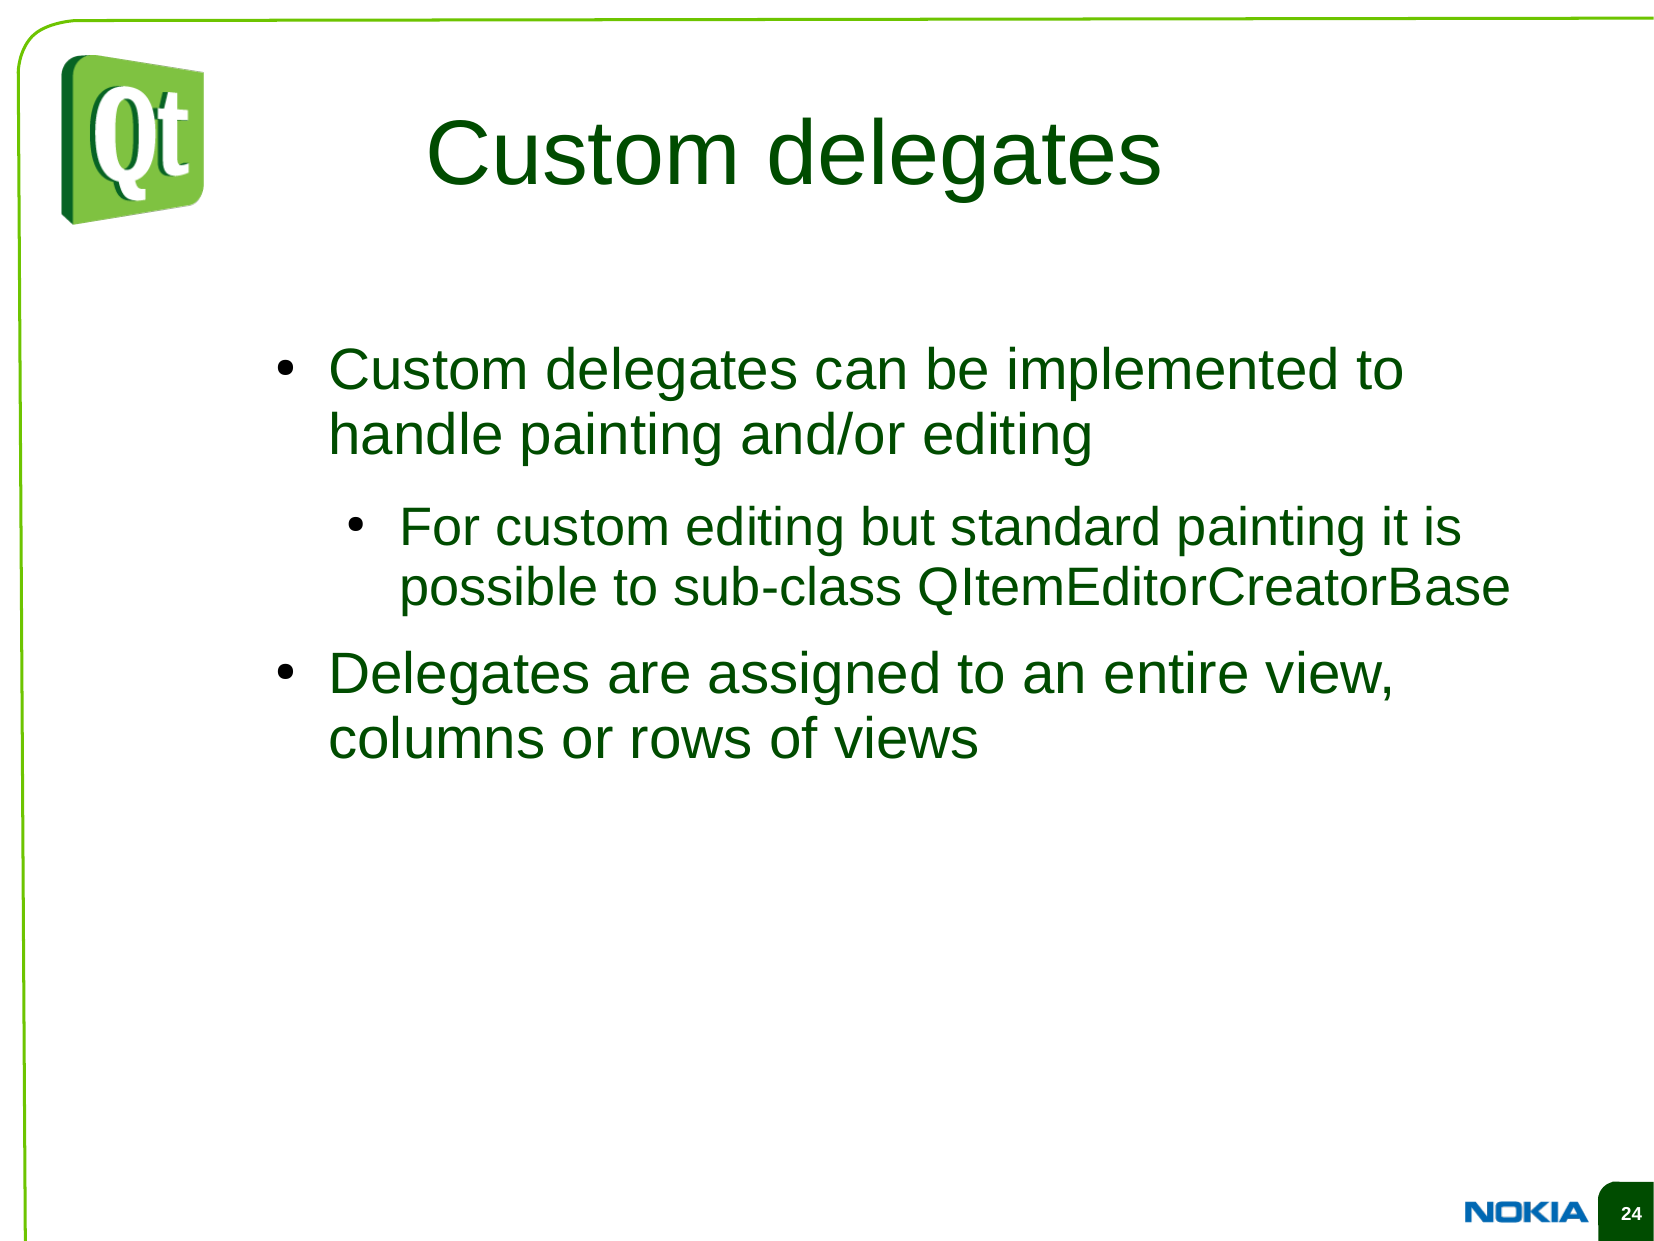

# Custom delegates
Custom delegates can be implemented to handle painting and/or editing
For custom editing but standard painting it is possible to sub-class QItemEditorCreatorBase
Delegates are assigned to an entire view, columns or rows of views